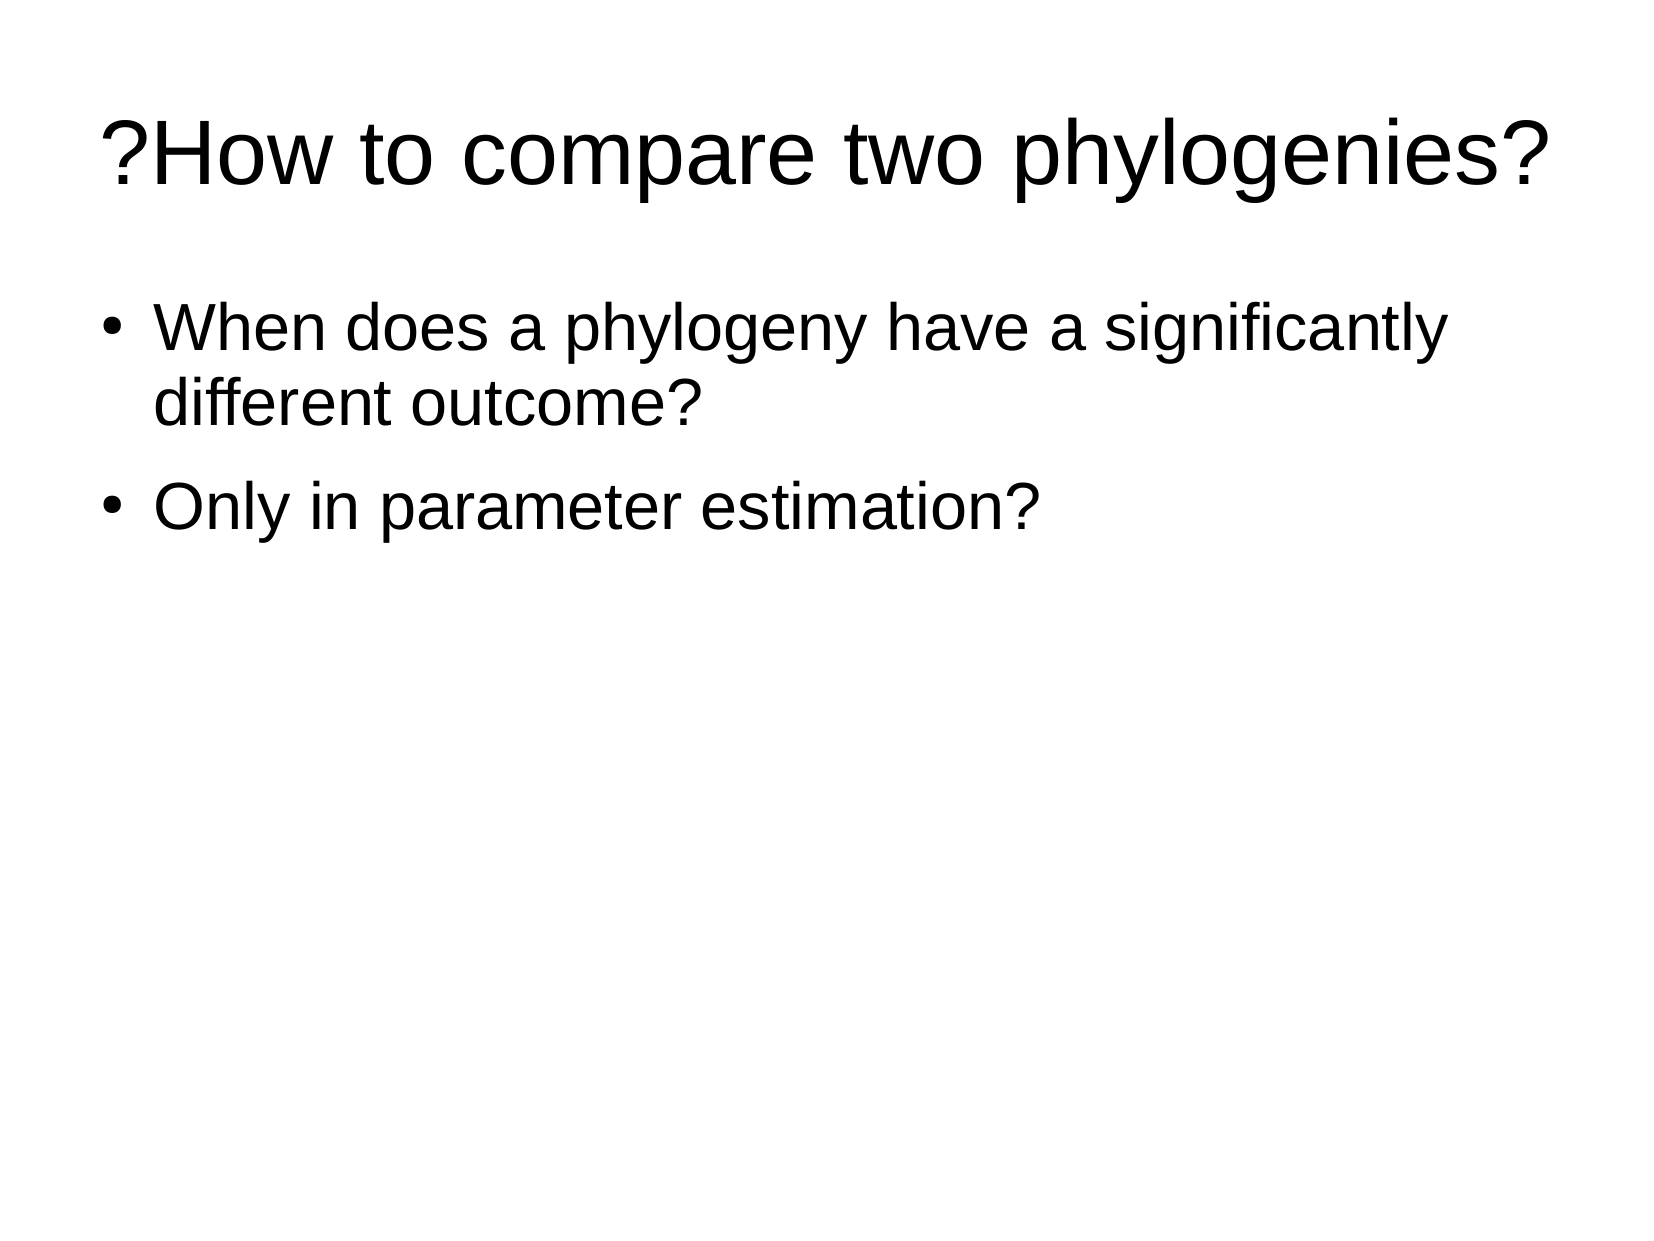

# ?How to compare two phylogenies?
When does a phylogeny have a significantly different outcome?
Only in parameter estimation?